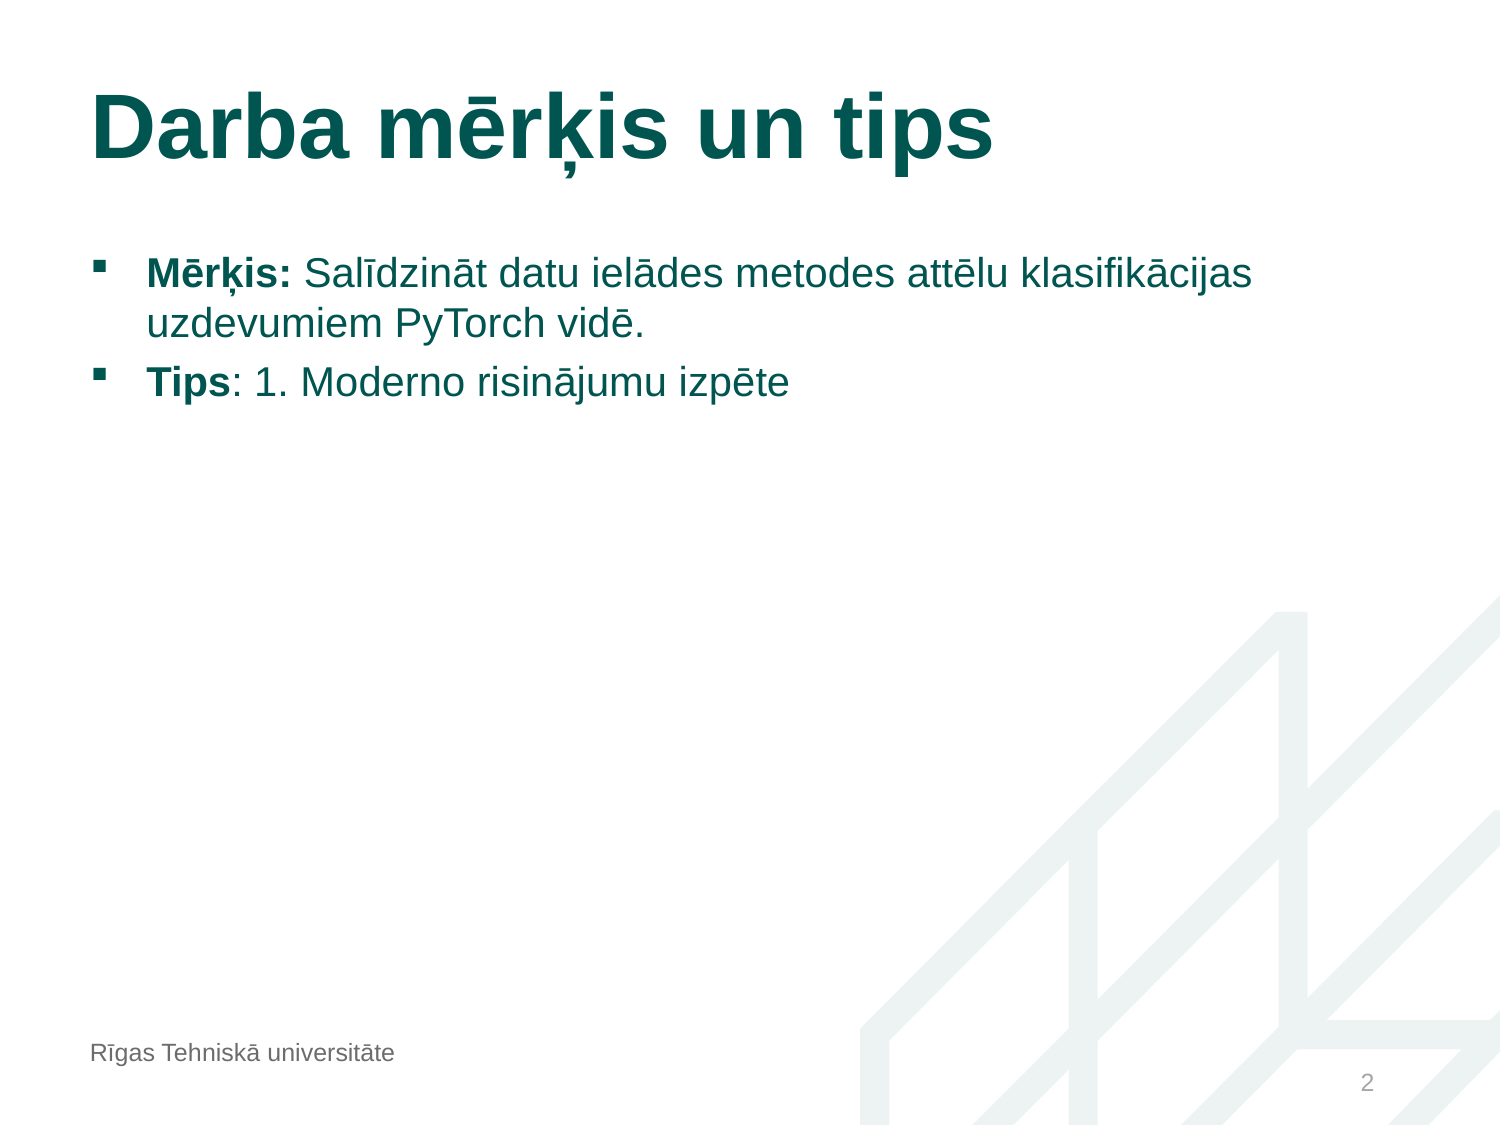

Darba mērķis un tips
# Mērķis: Salīdzināt datu ielādes metodes attēlu klasifikācijas uzdevumiem PyTorch vidē.
Tips: 1. Moderno risinājumu izpēte
Rīgas Tehniskā universitāte